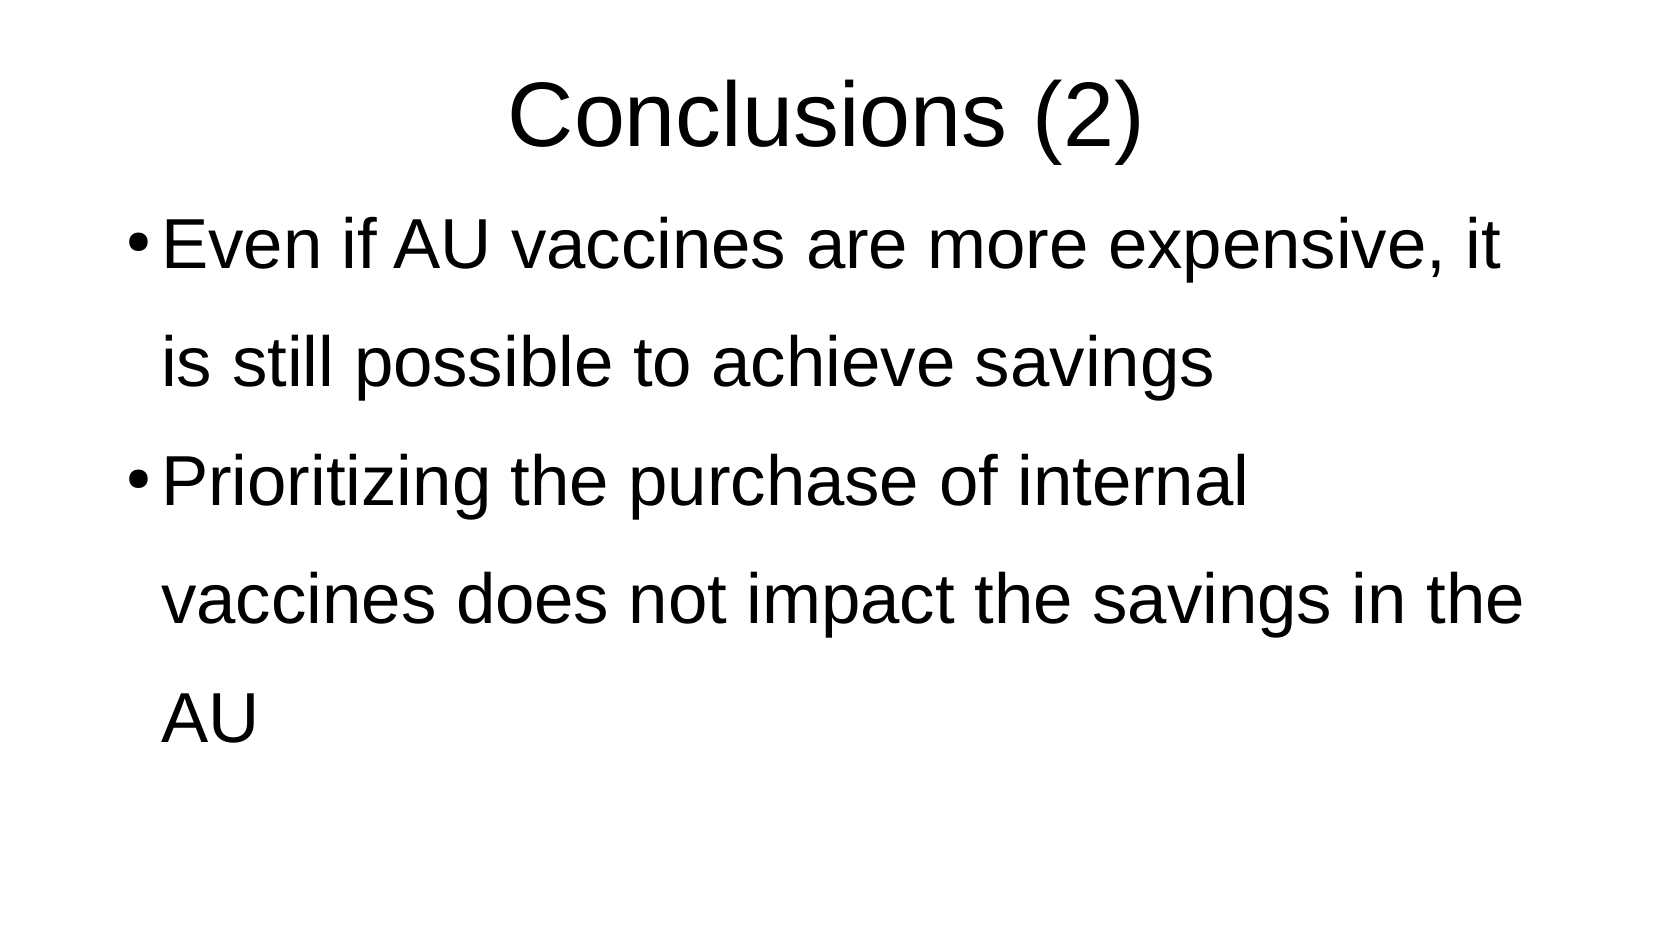

# Conclusions (2)
Even if AU vaccines are more expensive, it is still possible to achieve savings
Prioritizing the purchase of internal vaccines does not impact the savings in the AU